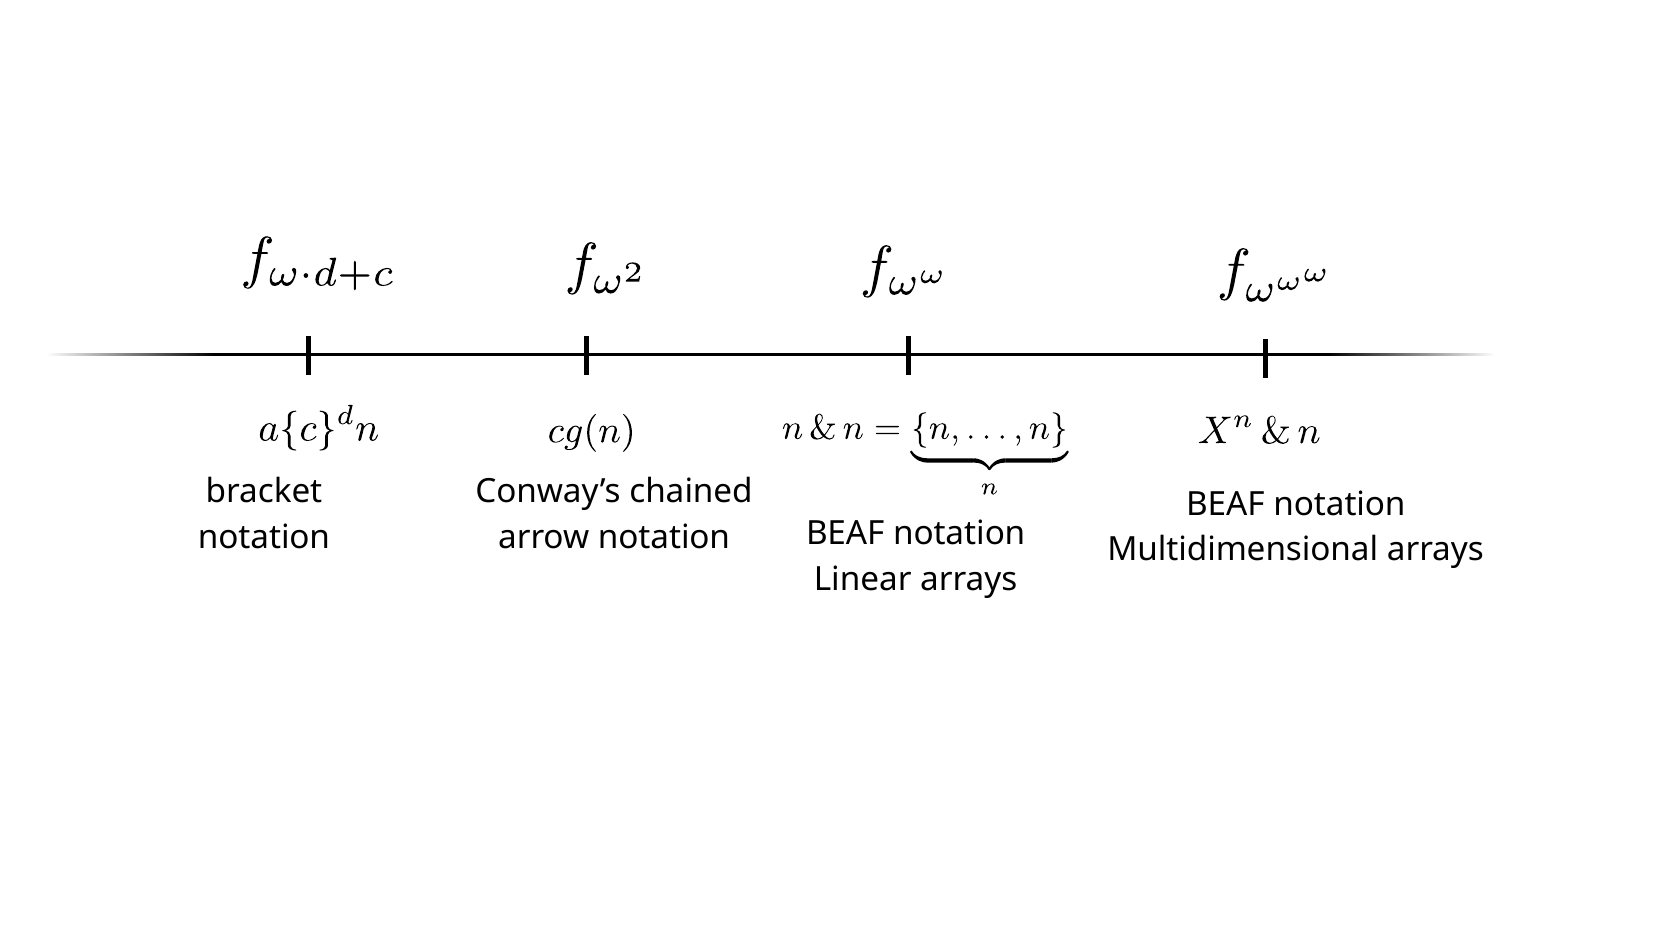

Conway’s chained
arrow notation
bracket notation
BEAF notation
Multidimensional arrays
BEAF notation
Linear arrays